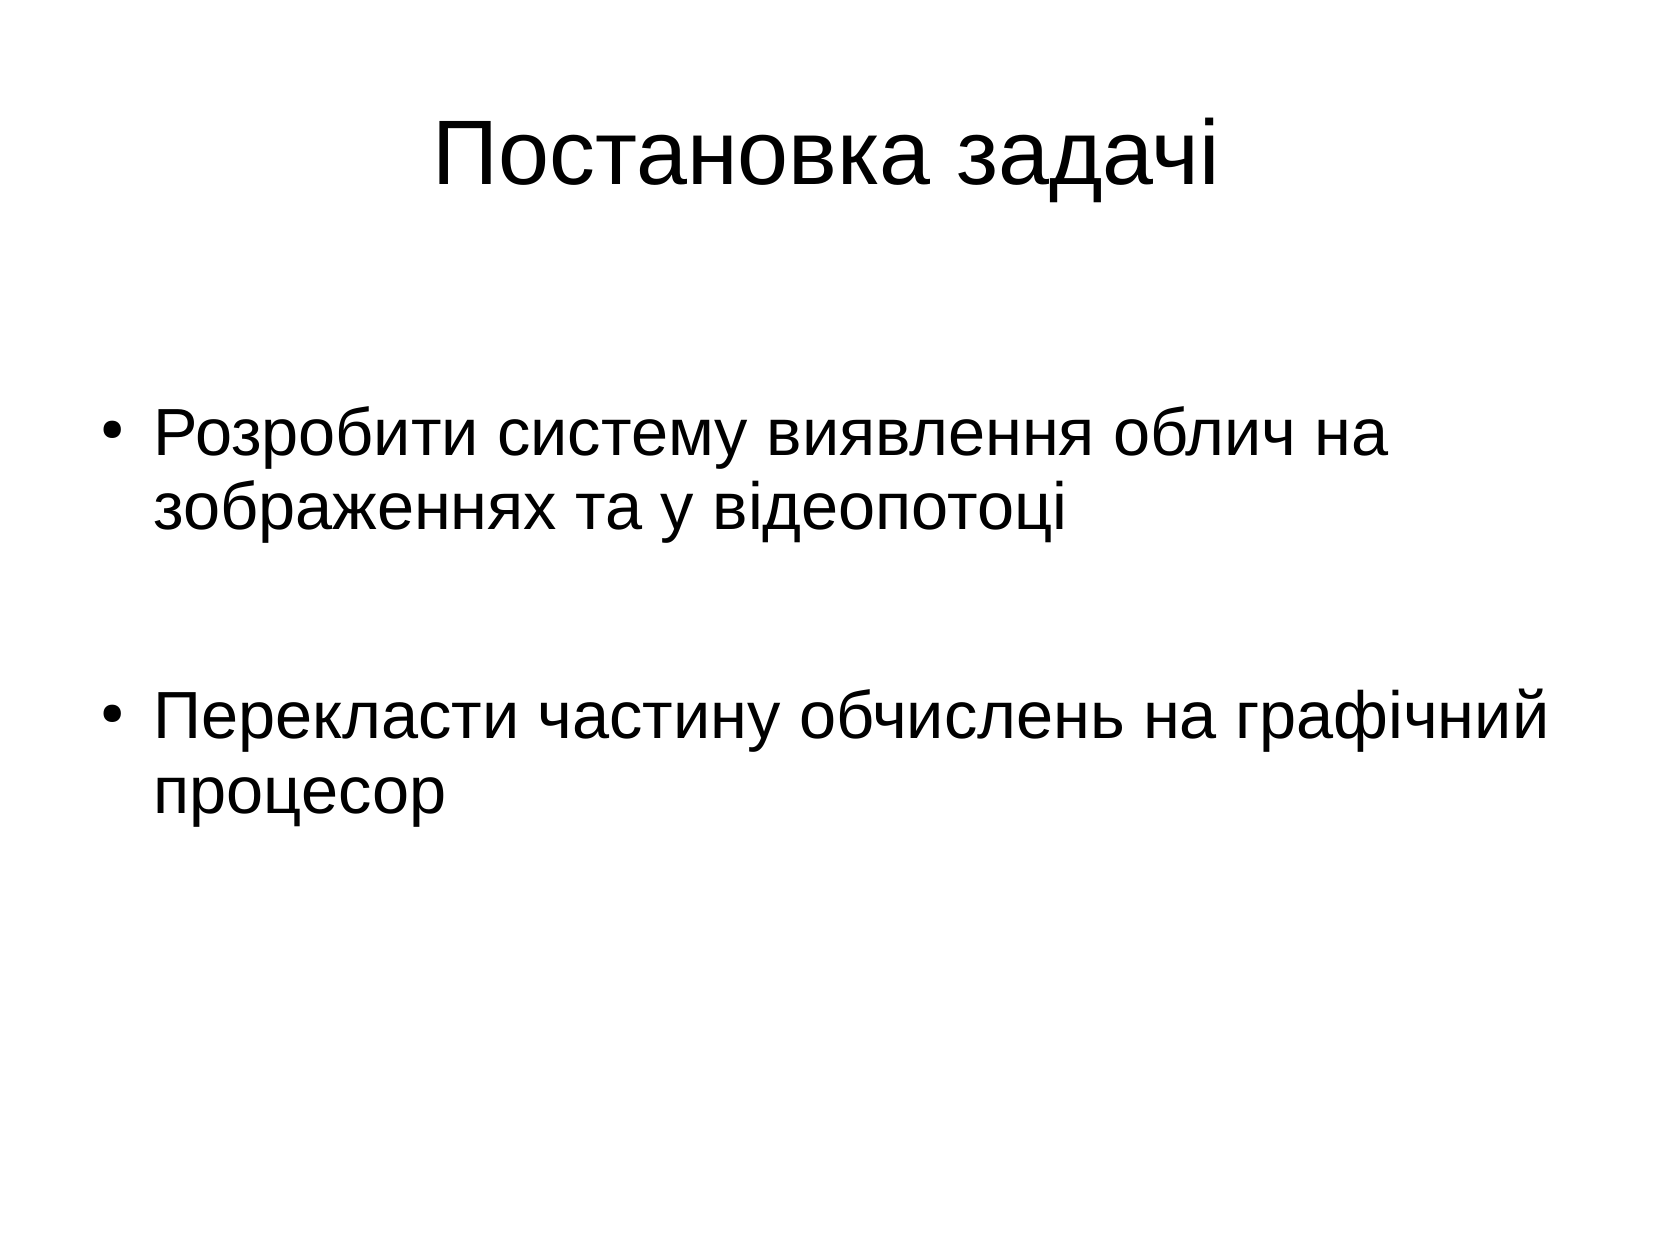

# Постановка задачі
Розробити систему виявлення облич на зображеннях та у відеопотоці
Перекласти частину обчислень на графічний процесор